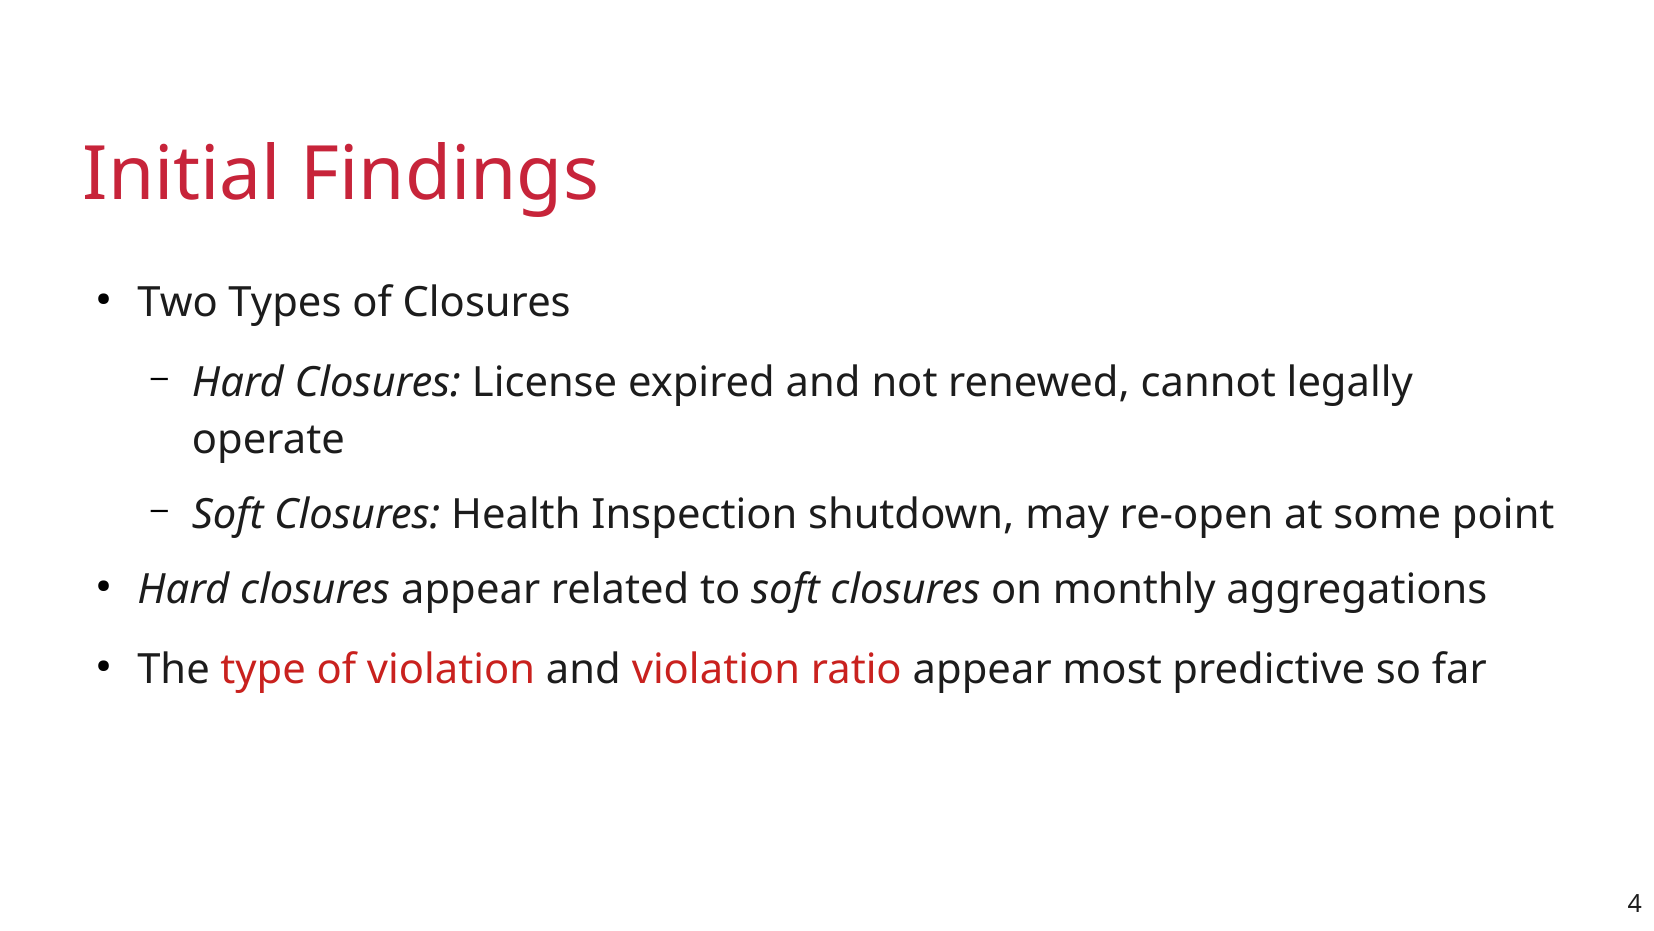

# Initial Findings
Two Types of Closures
Hard Closures: License expired and not renewed, cannot legally operate
Soft Closures: Health Inspection shutdown, may re-open at some point
Hard closures appear related to soft closures on monthly aggregations
The type of violation and violation ratio appear most predictive so far